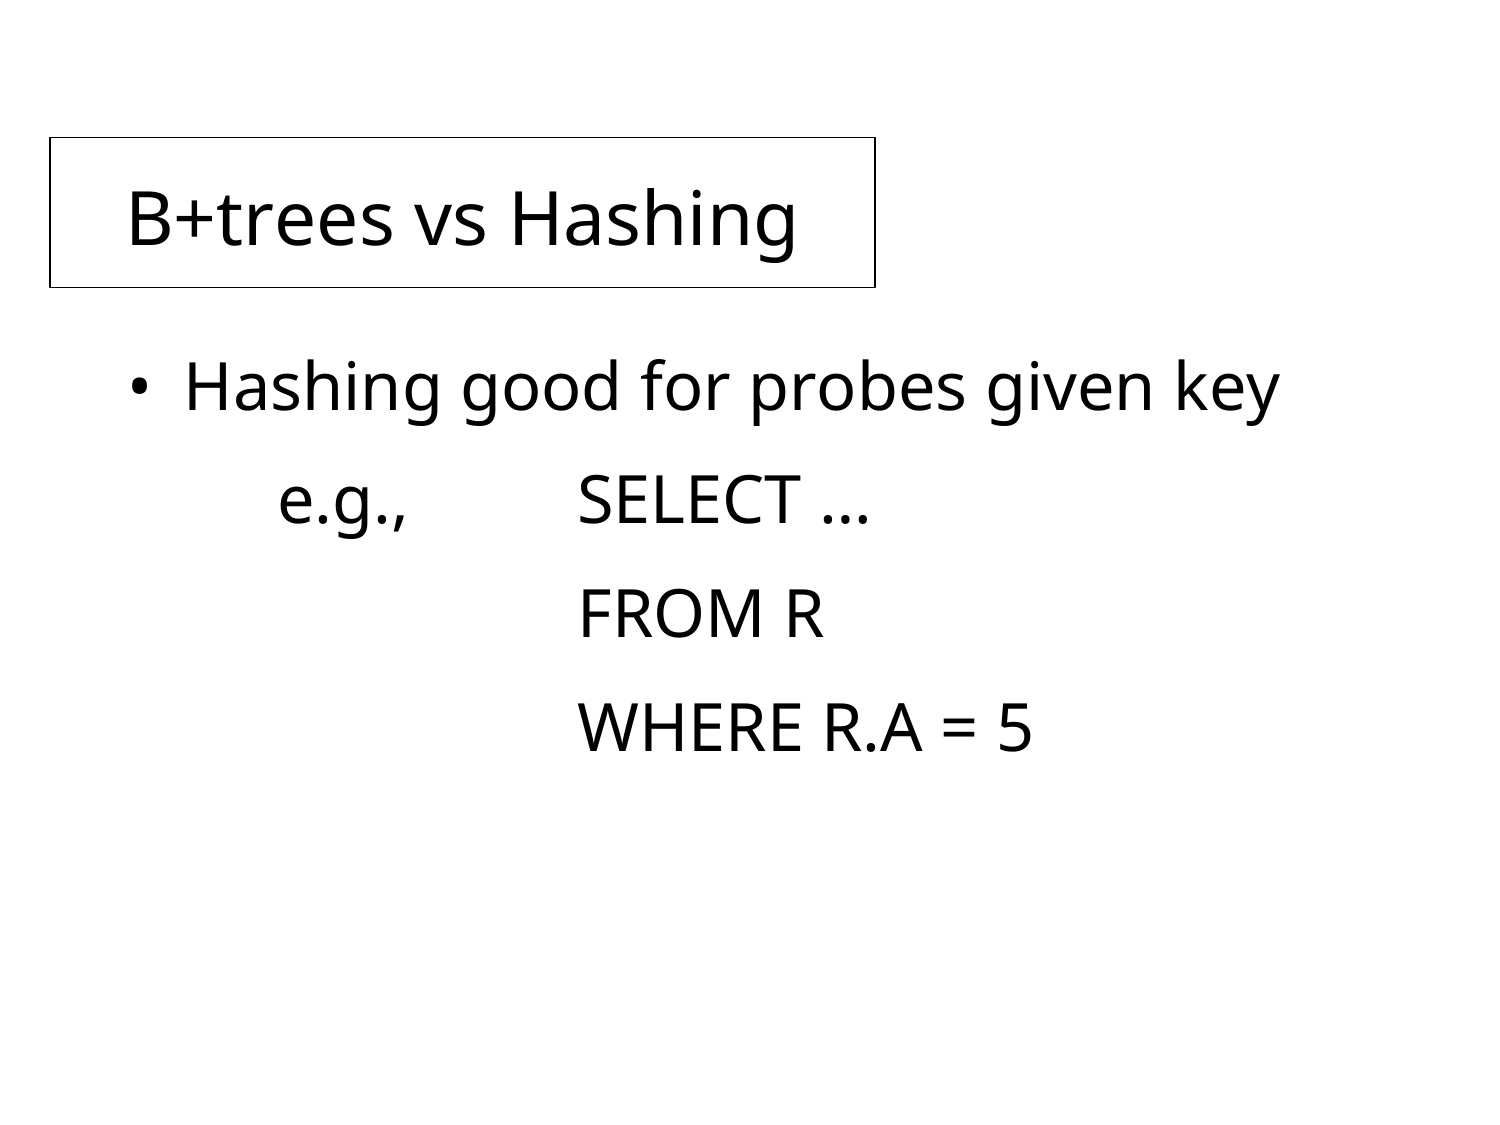

B+trees vs Hashing
# Hashing good for probes given key
		e.g., 	SELECT …
			 	FROM R
				WHERE R.A = 5